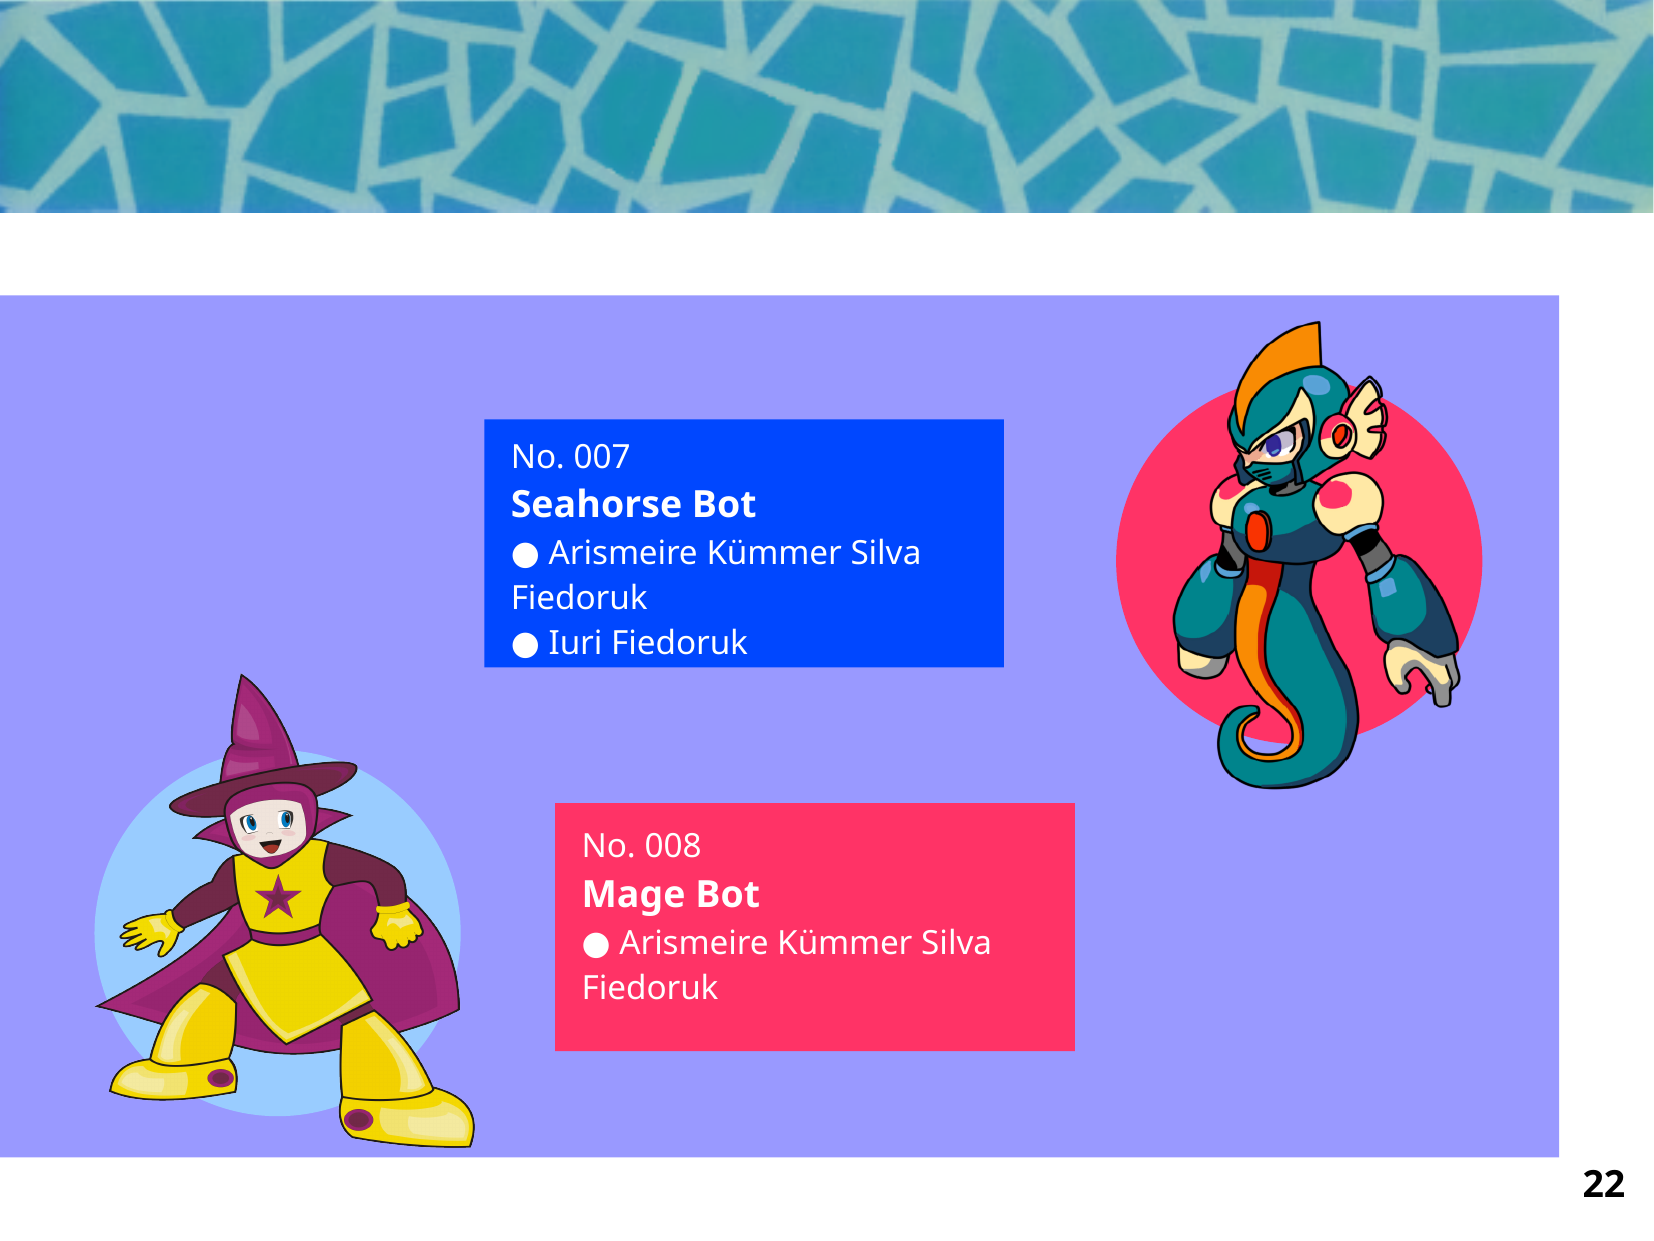

No. 007
Seahorse Bot
● Arismeire Kümmer Silva Fiedoruk
● Iuri Fiedoruk
No. 008
Mage Bot
● Arismeire Kümmer Silva Fiedoruk
22